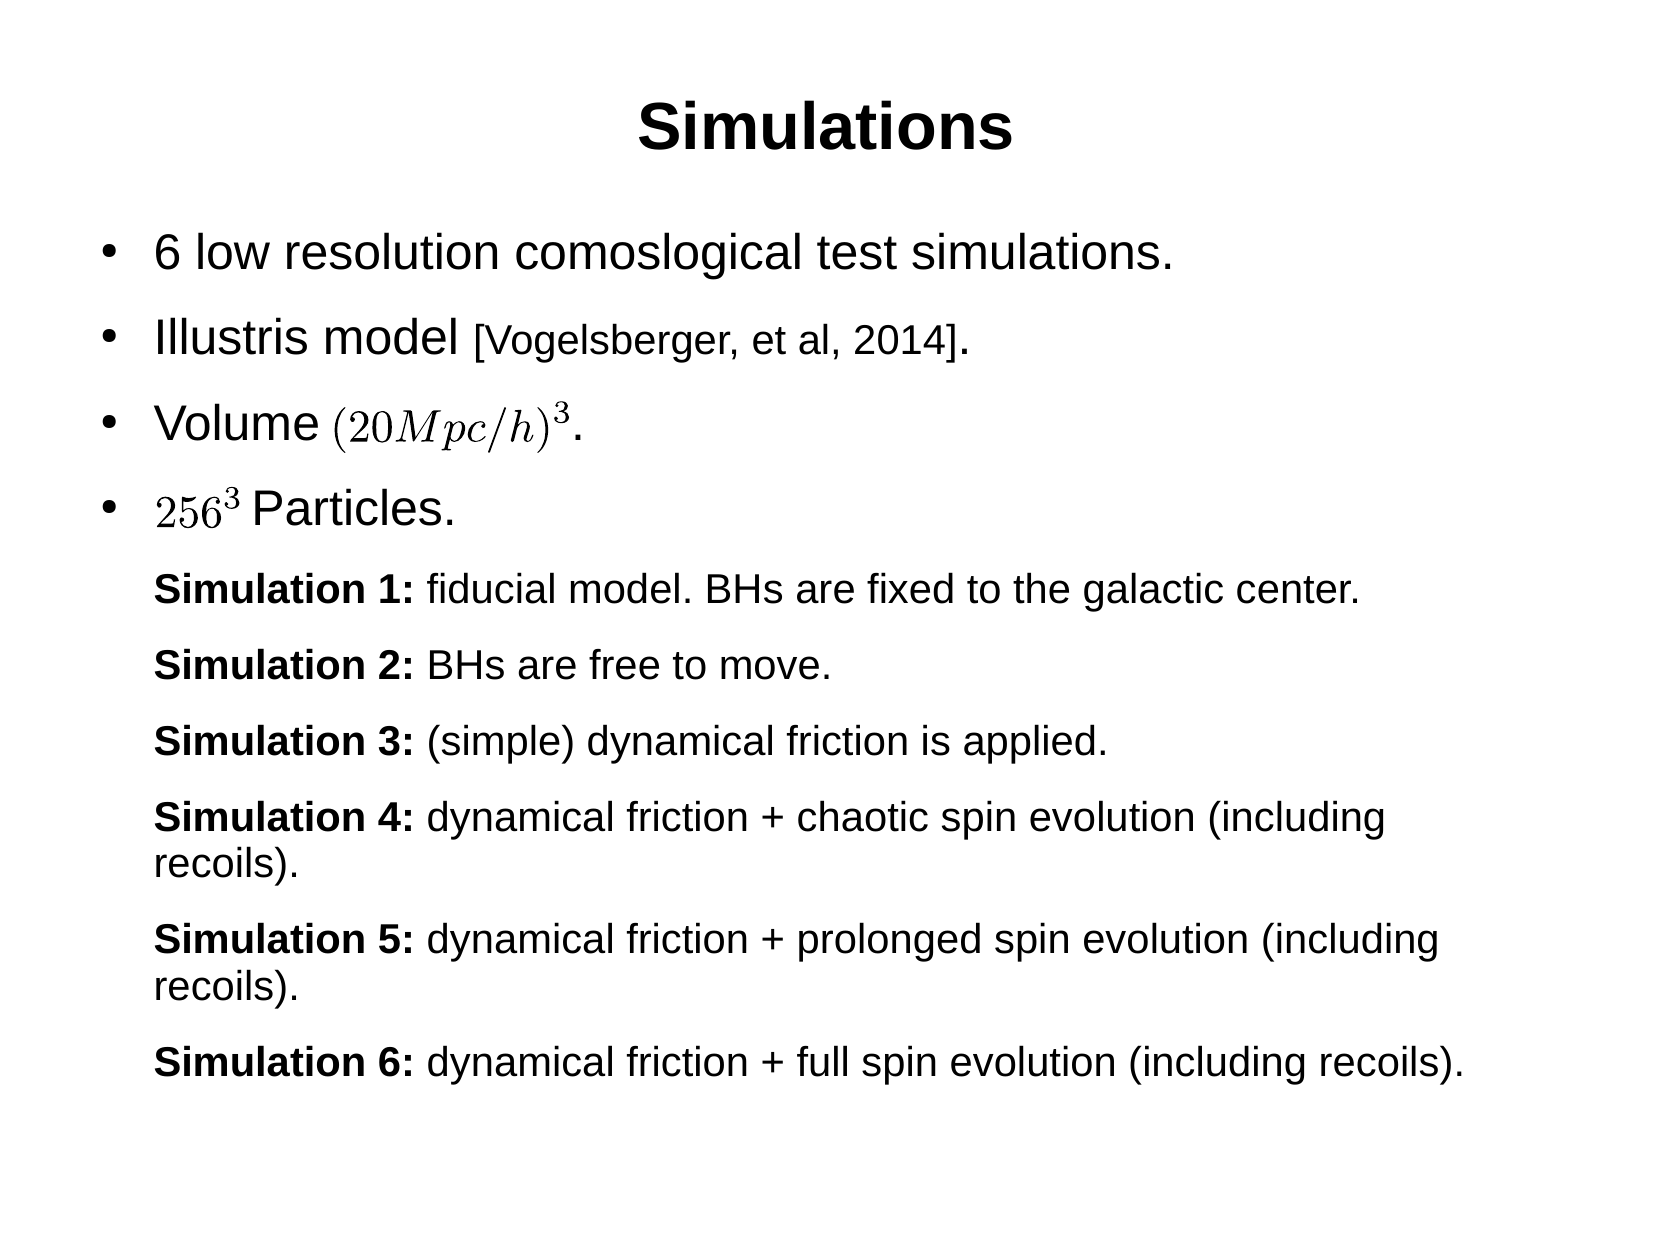

Simulations
# 6 low resolution comoslogical test simulations.
Illustris model [Vogelsberger, et al, 2014].
Volume .
 Particles.
Simulation 1: fiducial model. BHs are fixed to the galactic center.
Simulation 2: BHs are free to move.
Simulation 3: (simple) dynamical friction is applied.
Simulation 4: dynamical friction + chaotic spin evolution (including recoils).
Simulation 5: dynamical friction + prolonged spin evolution (including recoils).
Simulation 6: dynamical friction + full spin evolution (including recoils).